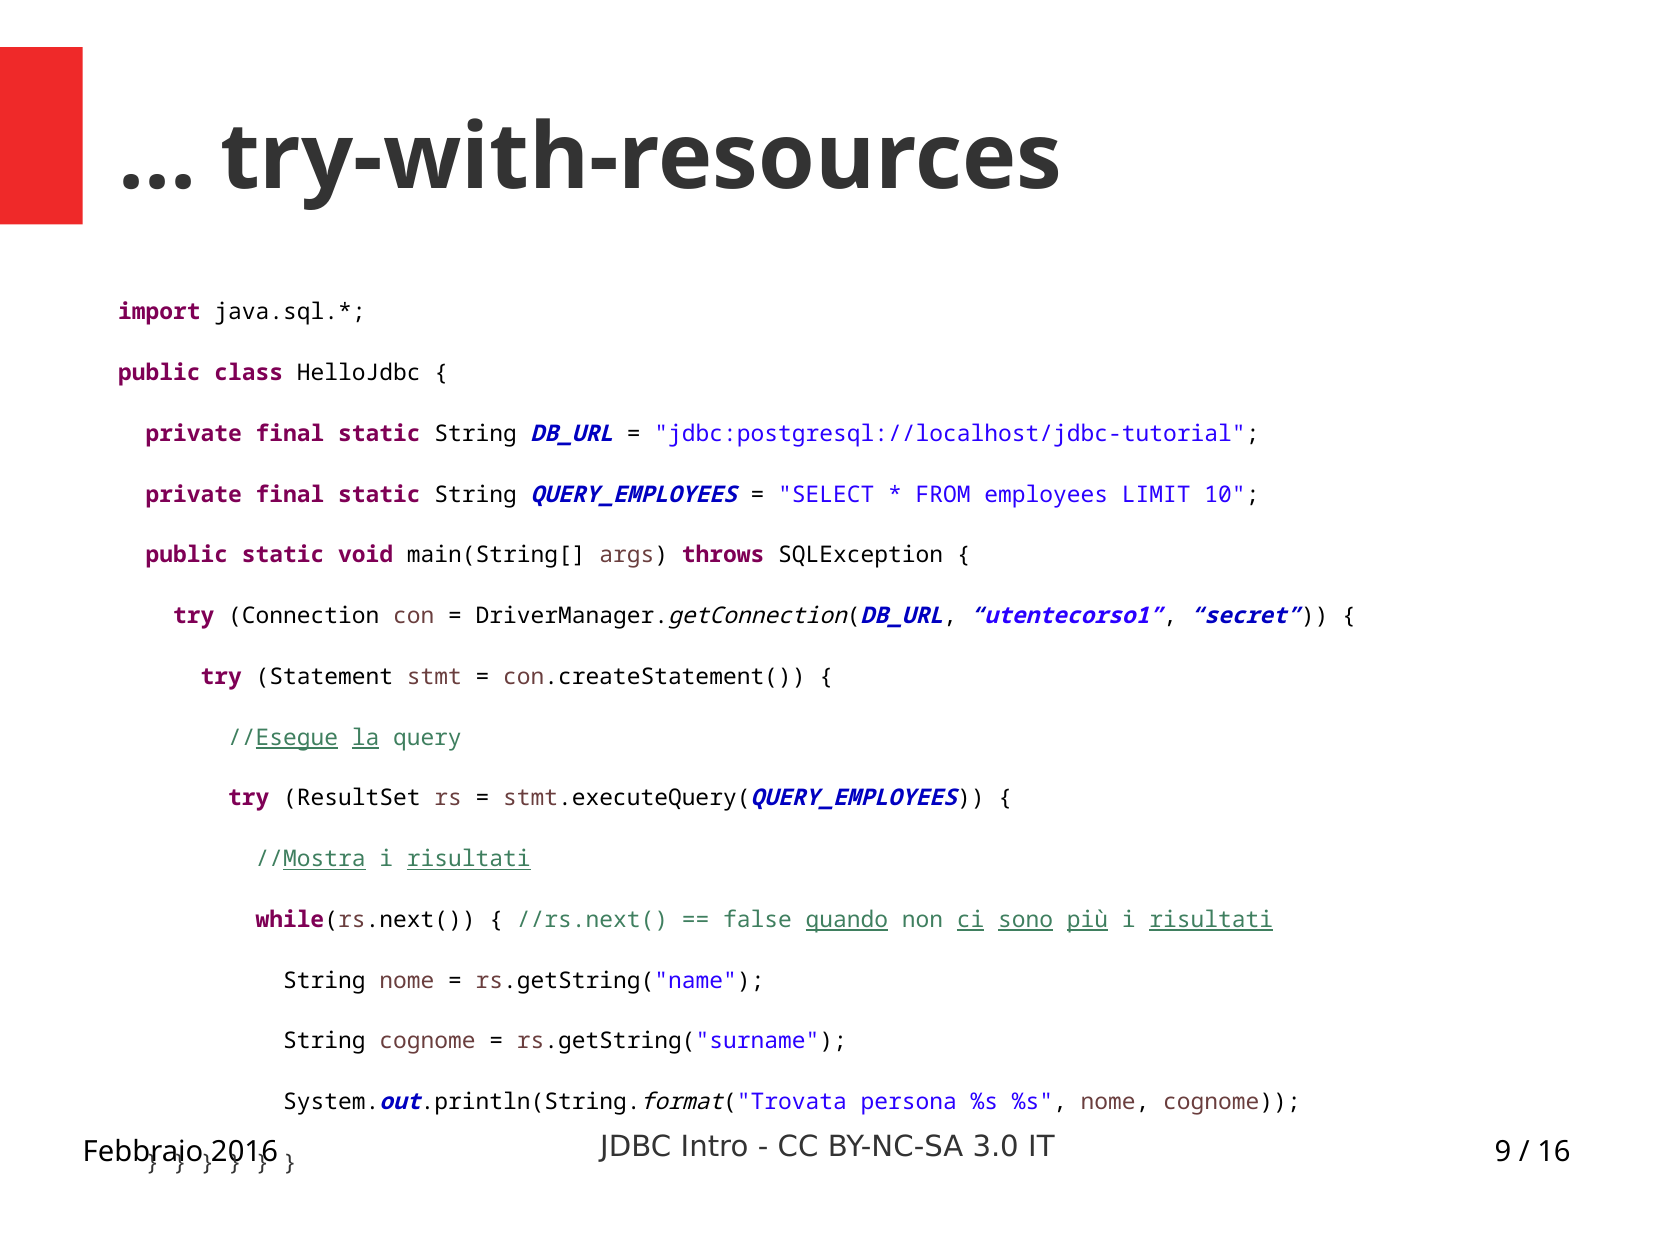

# ... try-with-resources
import java.sql.*;
public class HelloJdbc {
 private final static String DB_URL = "jdbc:postgresql://localhost/jdbc-tutorial";
 private final static String QUERY_EMPLOYEES = "SELECT * FROM employees LIMIT 10";
 public static void main(String[] args) throws SQLException {
 try (Connection con = DriverManager.getConnection(DB_URL, “utentecorso1”, “secret”)) {
 try (Statement stmt = con.createStatement()) {
 //Esegue la query
 try (ResultSet rs = stmt.executeQuery(QUERY_EMPLOYEES)) {
 //Mostra i risultati
 while(rs.next()) { //rs.next() == false quando non ci sono più i risultati
 String nome = rs.getString("name");
 String cognome = rs.getString("surname");
 System.out.println(String.format("Trovata persona %s %s", nome, cognome));
 } } } } } }
9